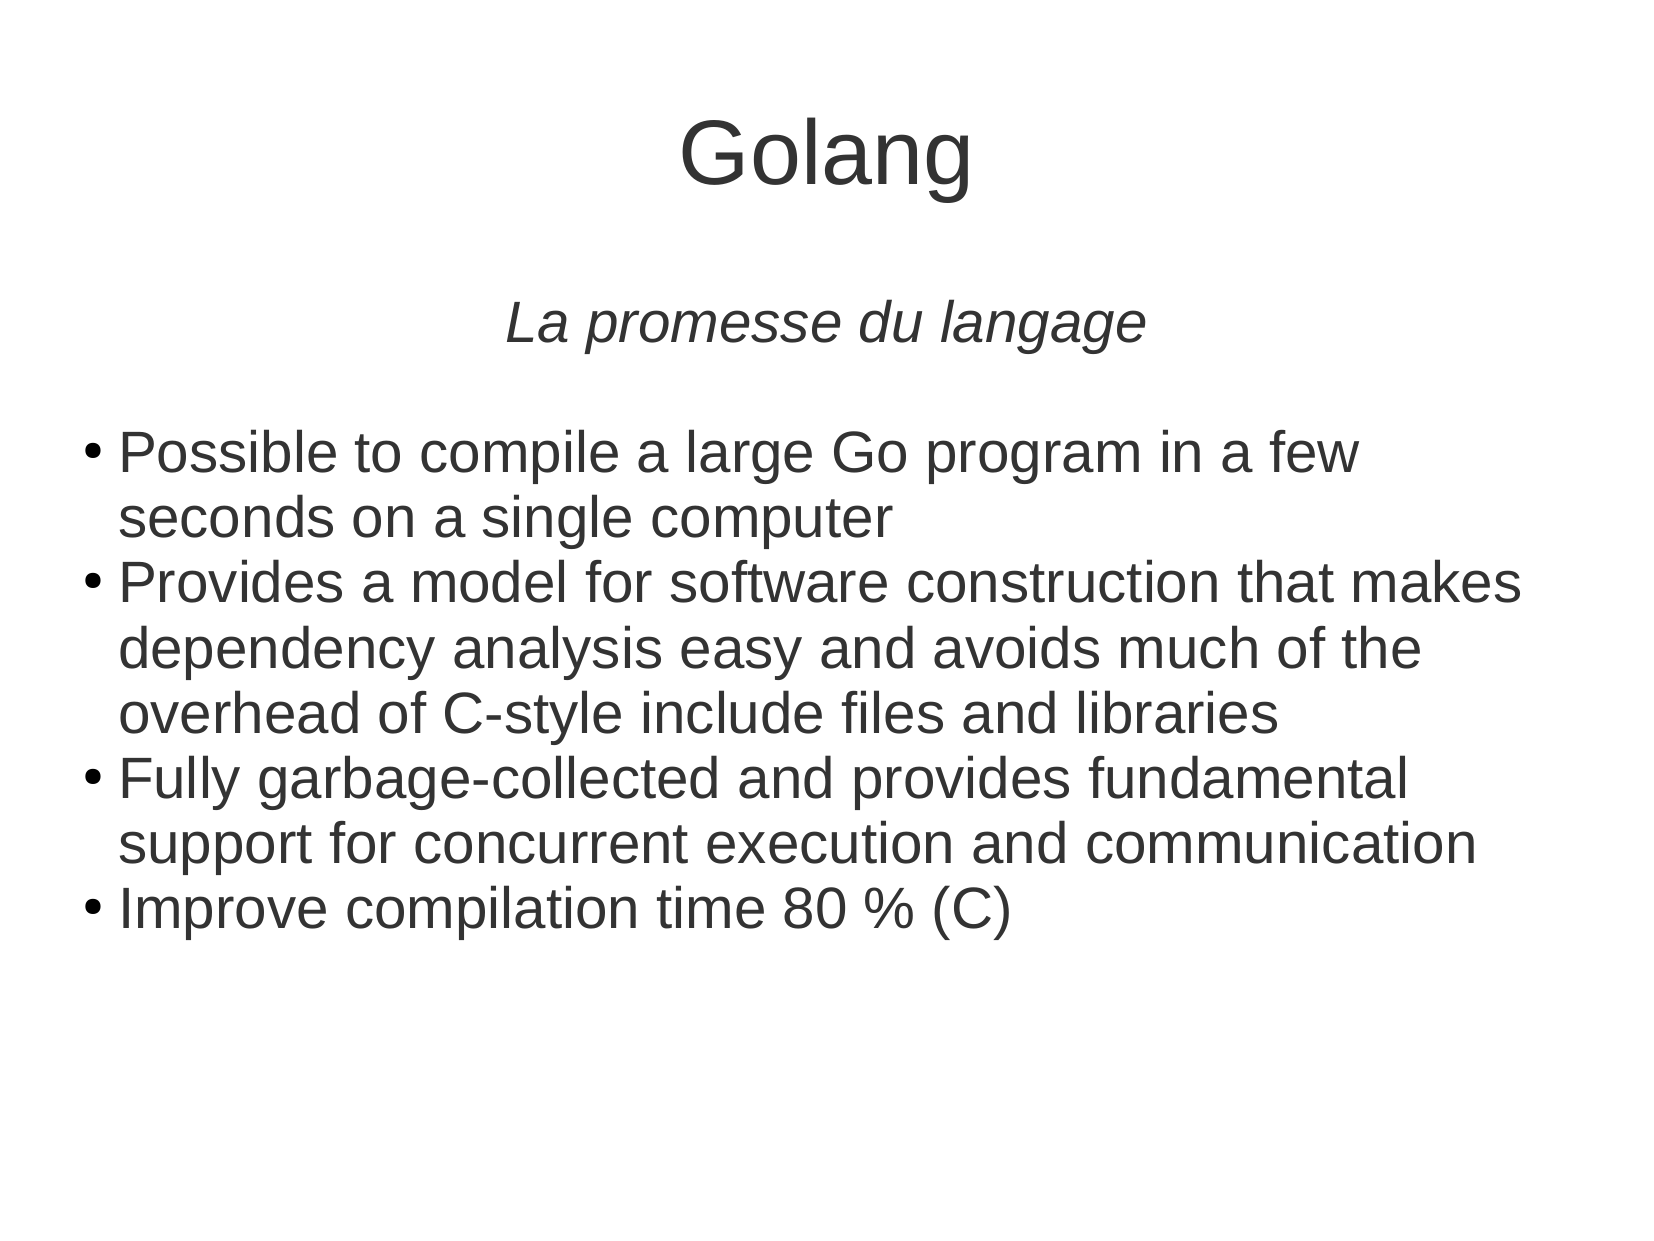

# Golang
La promesse du langage
Possible to compile a large Go program in a few seconds on a single computer
Provides a model for software construction that makes dependency analysis easy and avoids much of the overhead of C-style include files and libraries
Fully garbage-collected and provides fundamental support for concurrent execution and communication
Improve compilation time 80 % (C)